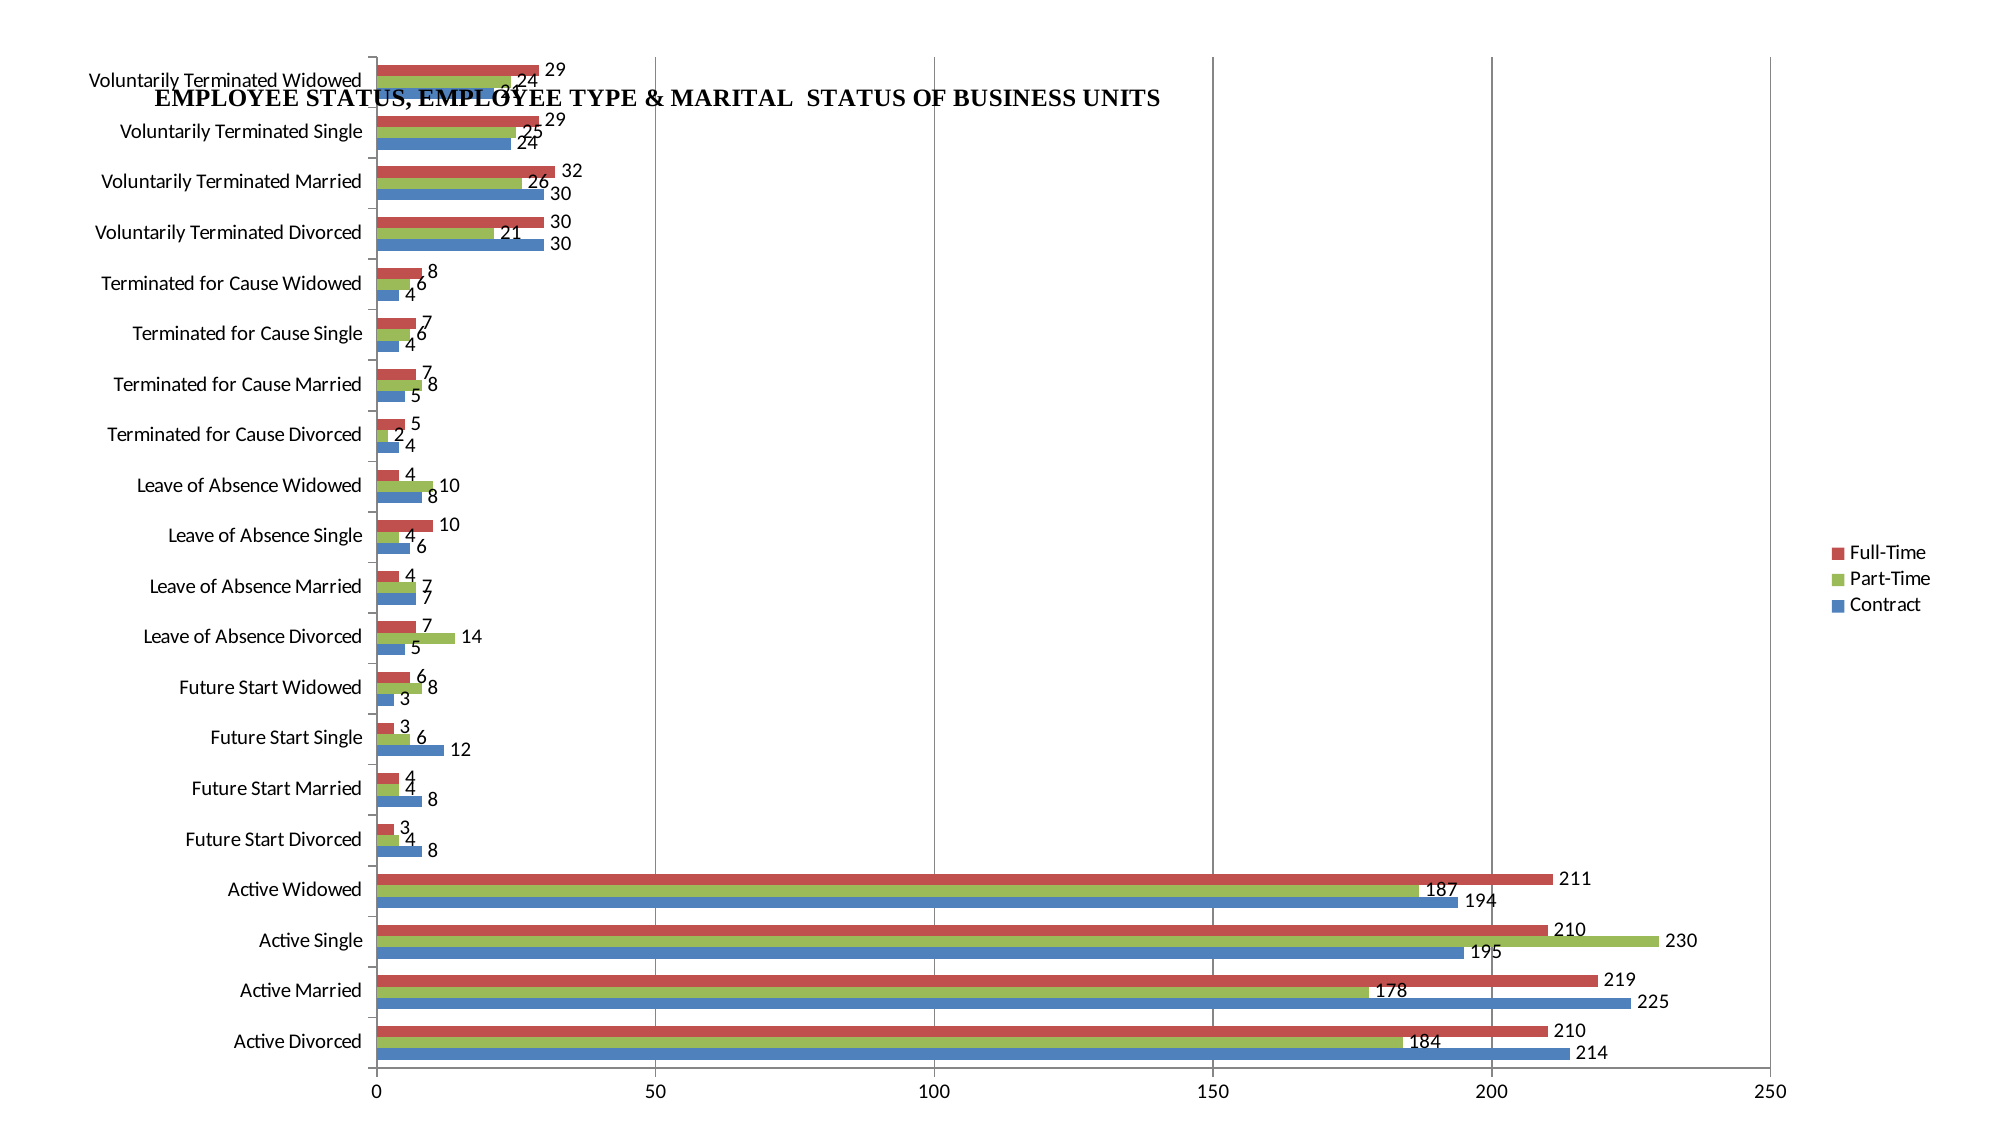

### Chart
| Category | Contract | Part-Time | Full-Time |
|---|---|---|---|
| Active Divorced | 214.0 | 184.0 | 210.0 |
| Active Married | 225.0 | 178.0 | 219.0 |
| Active Single | 195.0 | 230.0 | 210.0 |
| Active Widowed | 194.0 | 187.0 | 211.0 |
| Future Start Divorced | 8.0 | 4.0 | 3.0 |
| Future Start Married | 8.0 | 4.0 | 4.0 |
| Future Start Single | 12.0 | 6.0 | 3.0 |
| Future Start Widowed | 3.0 | 8.0 | 6.0 |
| Leave of Absence Divorced | 5.0 | 14.0 | 7.0 |
| Leave of Absence Married | 7.0 | 7.0 | 4.0 |
| Leave of Absence Single | 6.0 | 4.0 | 10.0 |
| Leave of Absence Widowed | 8.0 | 10.0 | 4.0 |
| Terminated for Cause Divorced | 4.0 | 2.0 | 5.0 |
| Terminated for Cause Married | 5.0 | 8.0 | 7.0 |
| Terminated for Cause Single | 4.0 | 6.0 | 7.0 |
| Terminated for Cause Widowed | 4.0 | 6.0 | 8.0 |
| Voluntarily Terminated Divorced | 30.0 | 21.0 | 30.0 |
| Voluntarily Terminated Married | 30.0 | 26.0 | 32.0 |
| Voluntarily Terminated Single | 24.0 | 25.0 | 29.0 |
| Voluntarily Terminated Widowed | 21.0 | 24.0 | 29.0 |